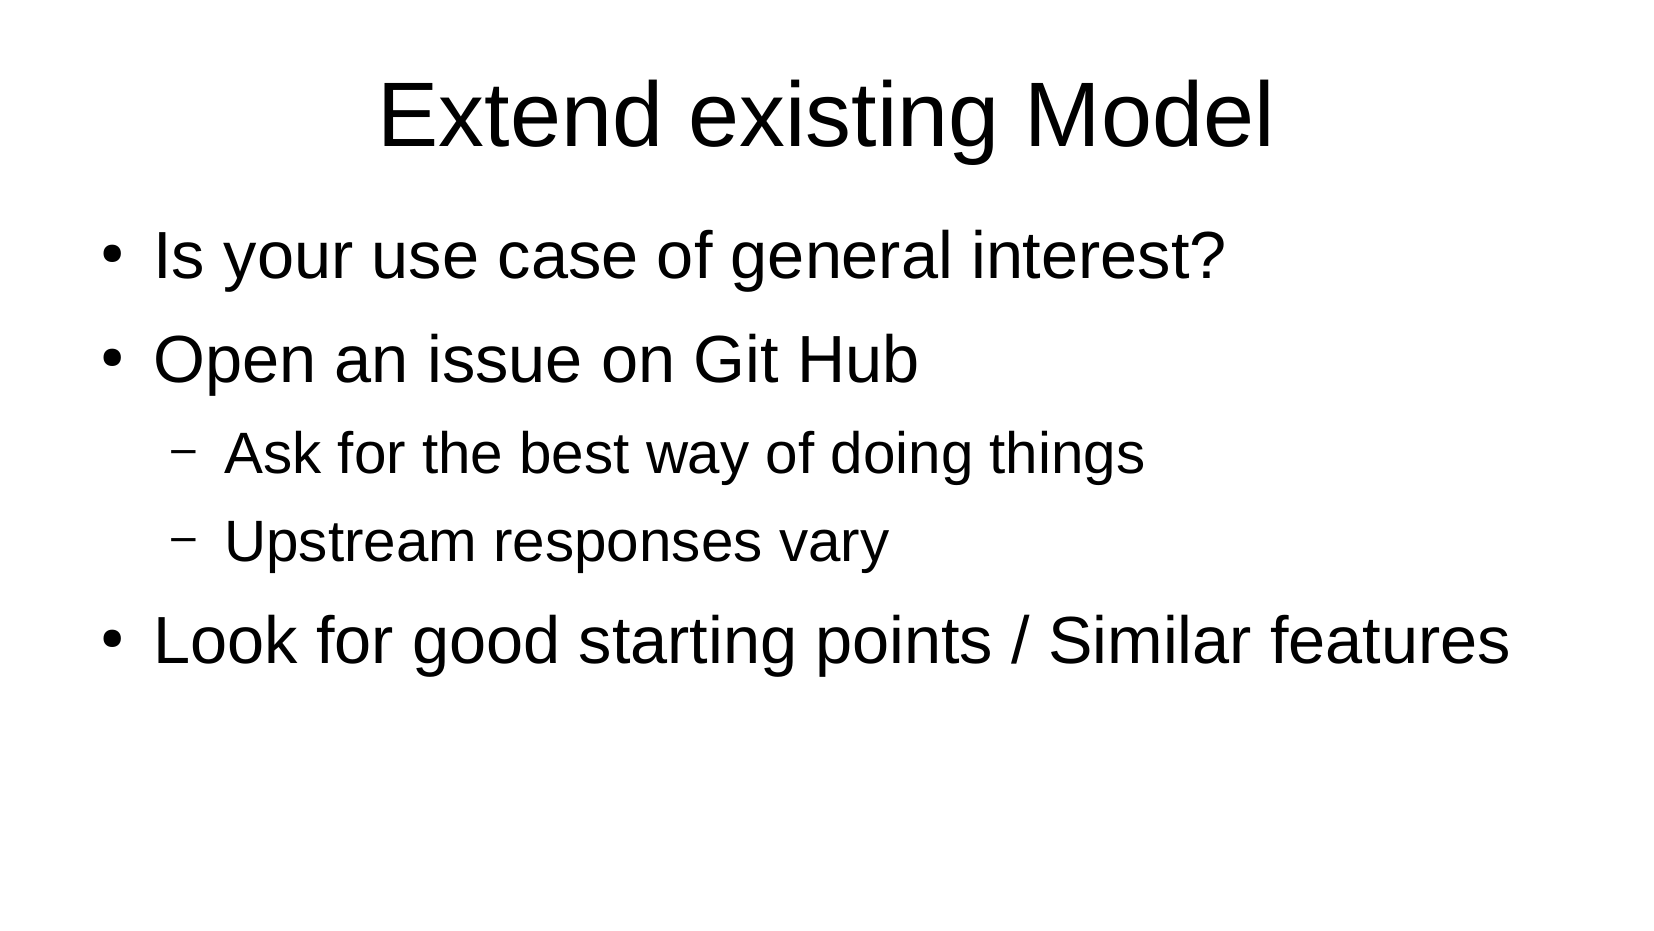

# Extend existing Model
Is your use case of general interest?
Open an issue on Git Hub
Ask for the best way of doing things
Upstream responses vary
Look for good starting points / Similar features